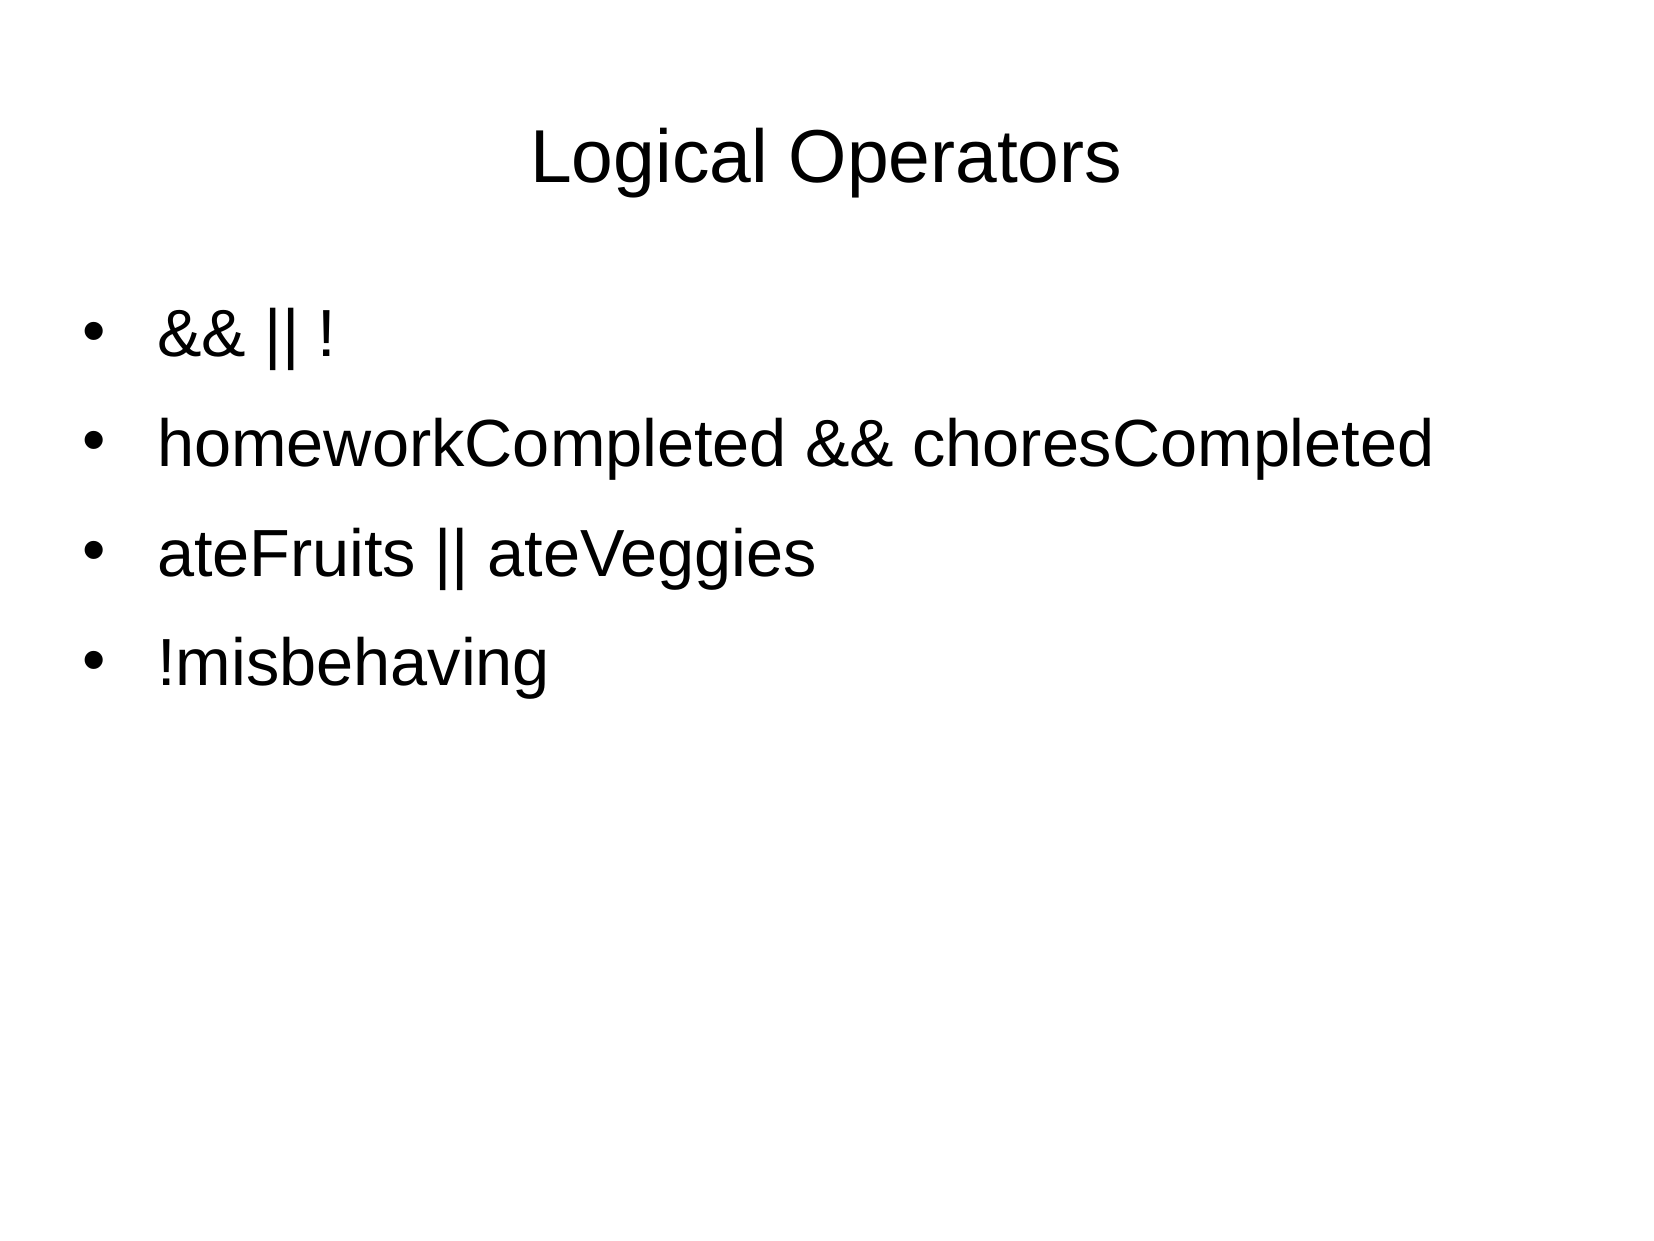

# Logical Operators
&& || !
homeworkCompleted && choresCompleted
ateFruits || ateVeggies
!misbehaving